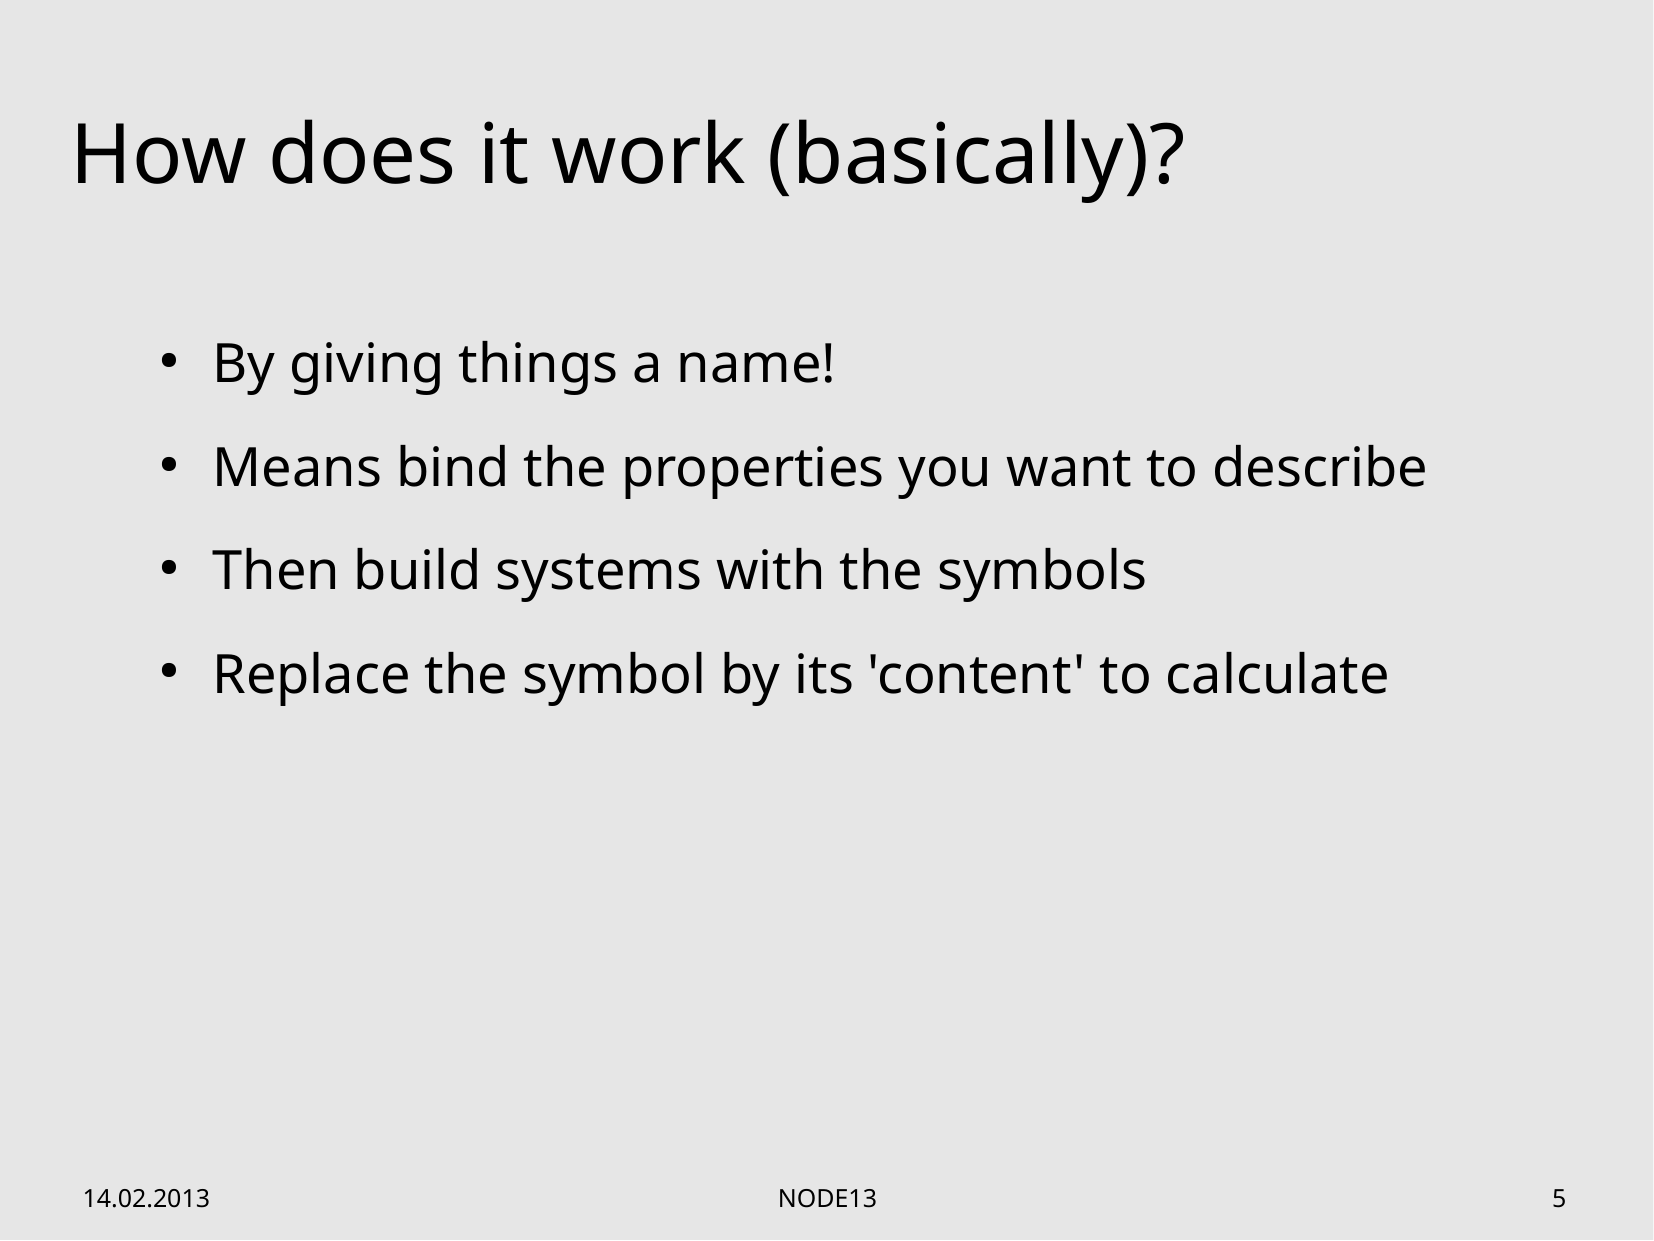

# How does it work (basically)?
By giving things a name!
Means bind the properties you want to describe
Then build systems with the symbols
Replace the symbol by its 'content' to calculate
14.02.2013
NODE13
5